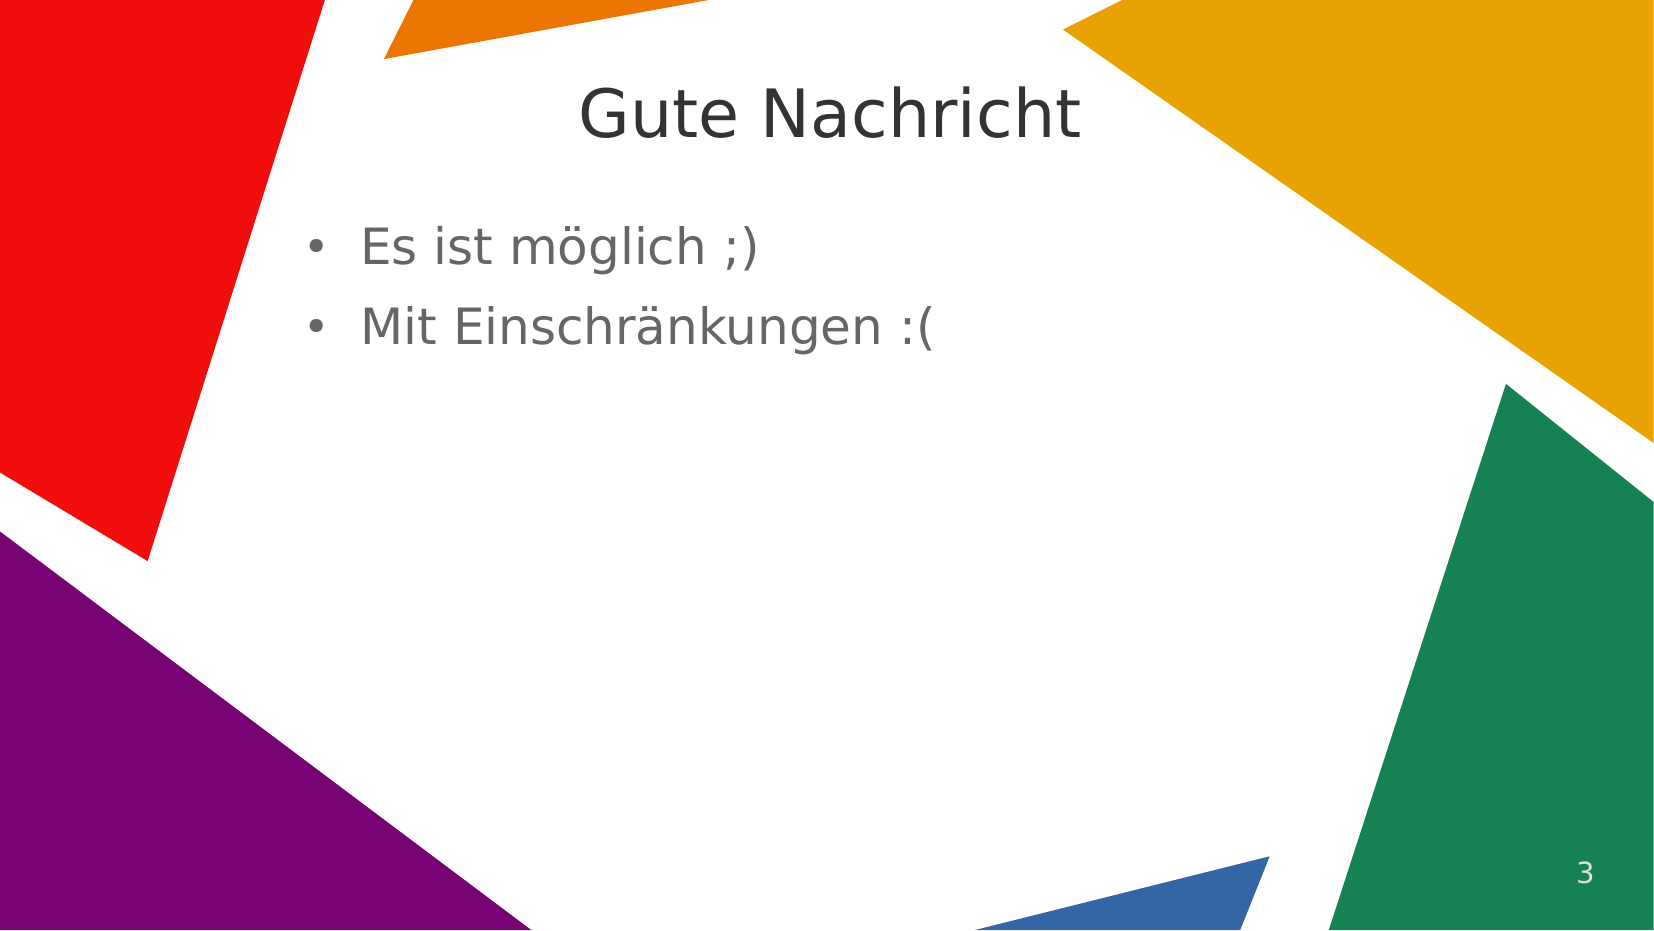

# Gute Nachricht
Es ist möglich ;)
Mit Einschränkungen :(
3